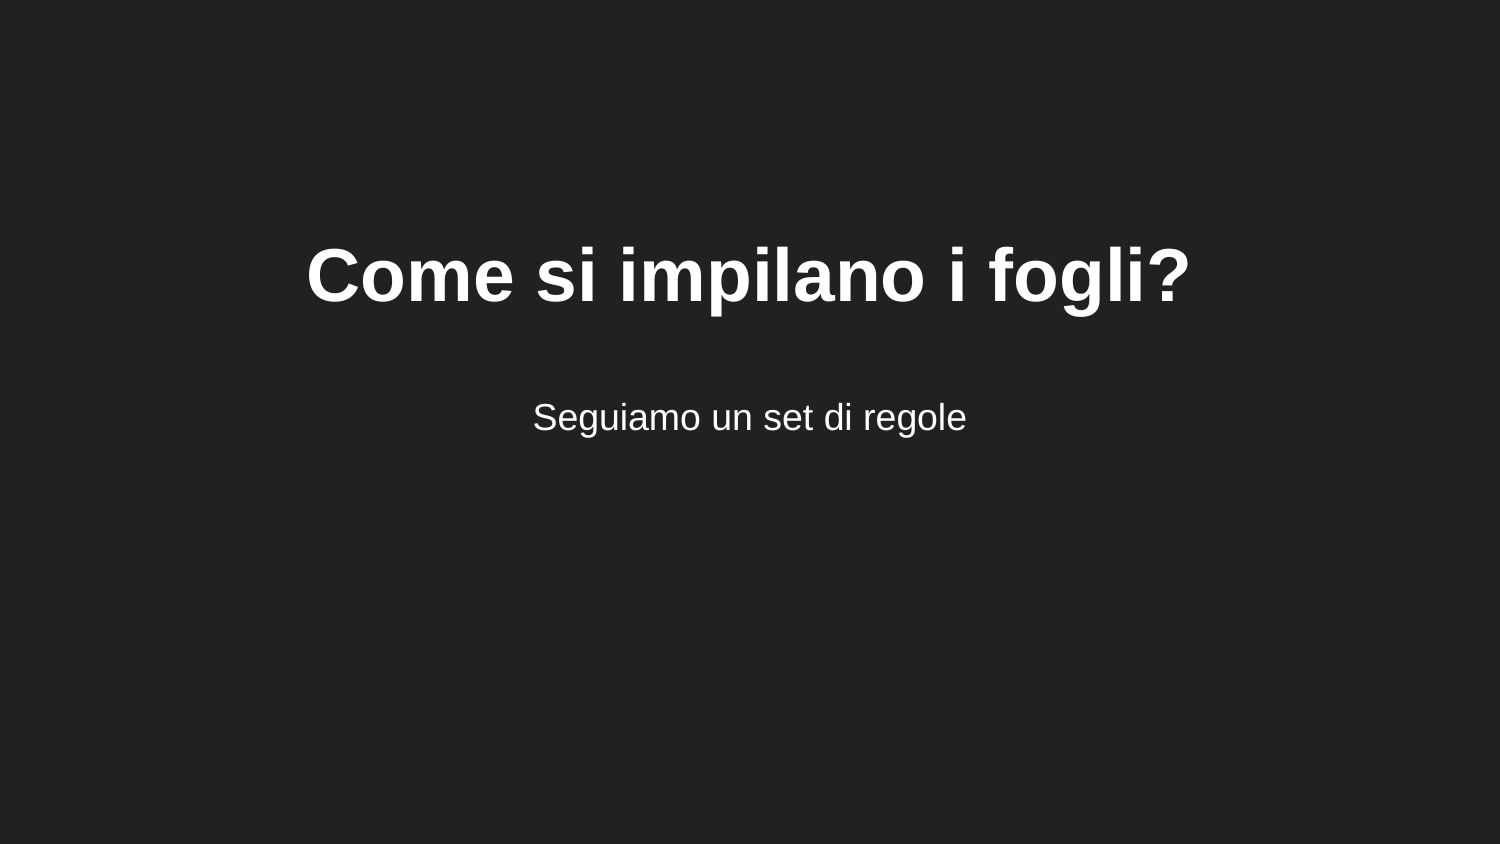

# Come si impilano i fogli?
Seguiamo un set di regole